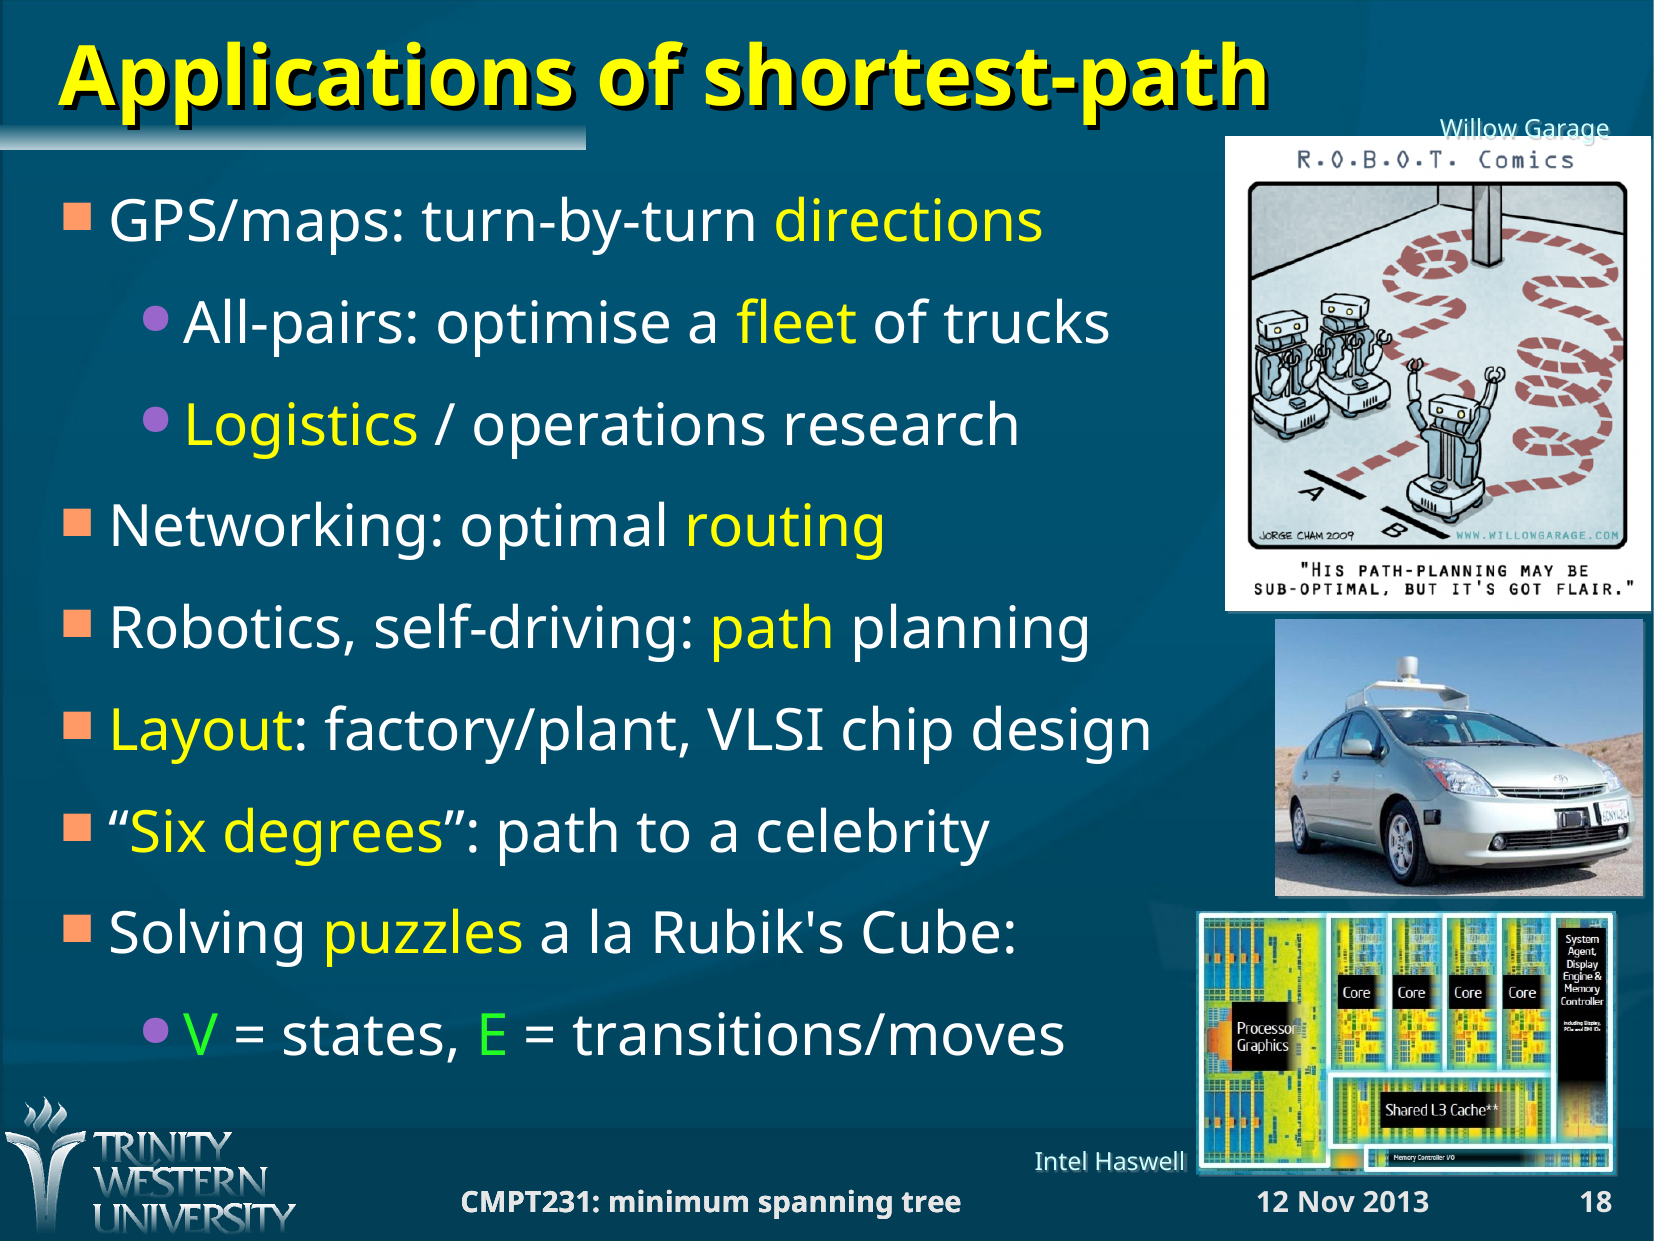

# Applications of shortest-path
Willow Garage
GPS/maps: turn-by-turn directions
All-pairs: optimise a fleet of trucks
Logistics / operations research
Networking: optimal routing
Robotics, self-driving: path planning
Layout: factory/plant, VLSI chip design
“Six degrees”: path to a celebrity
Solving puzzles a la Rubik's Cube:
V = states, E = transitions/moves
Intel Haswell
CMPT231: minimum spanning tree
12 Nov 2013
18